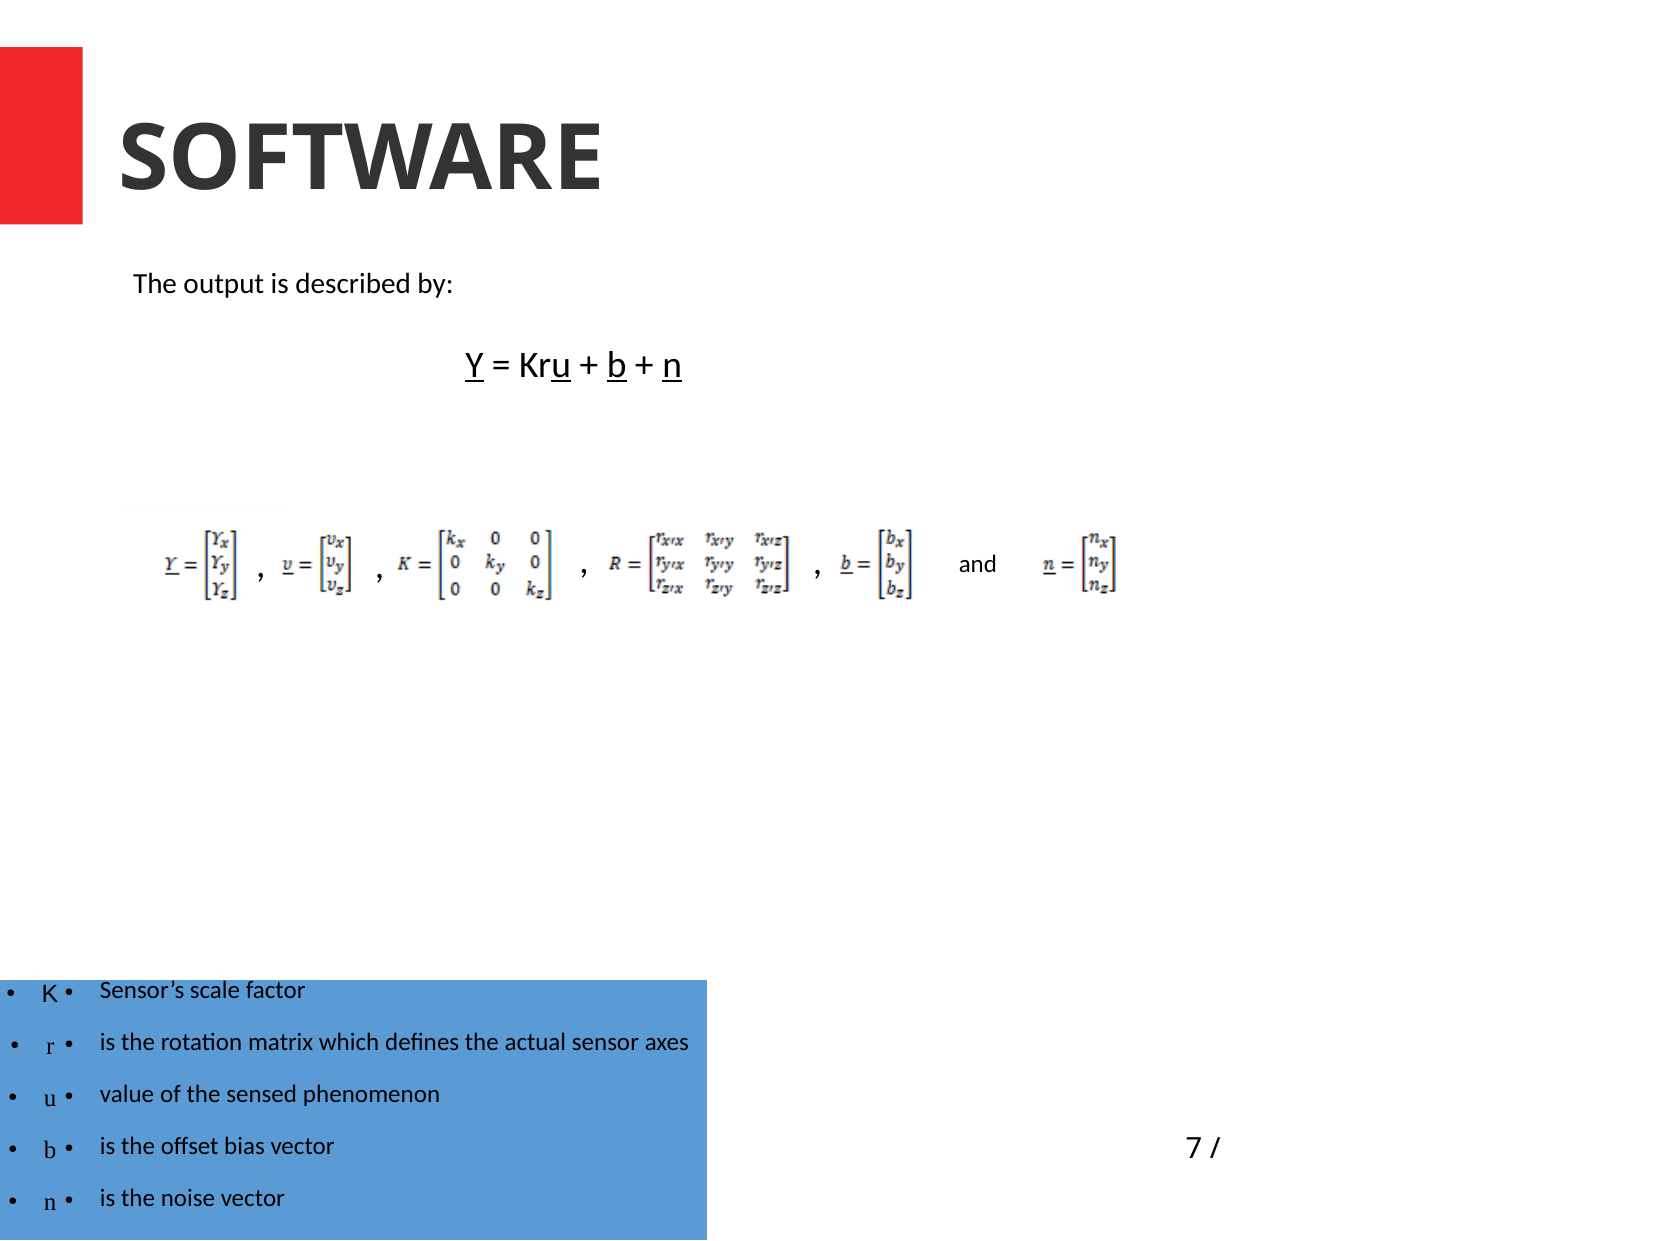

SOFTWARE
The output is described by:
Y = Kru + b + n
,
,
,
,
and
| K | Sensor’s scale factor |
| --- | --- |
| r | is the rotation matrix which defines the actual sensor axes |
| u | value of the sensed phenomenon |
| b | is the offset bias vector |
| n | is the noise vector |
5 /